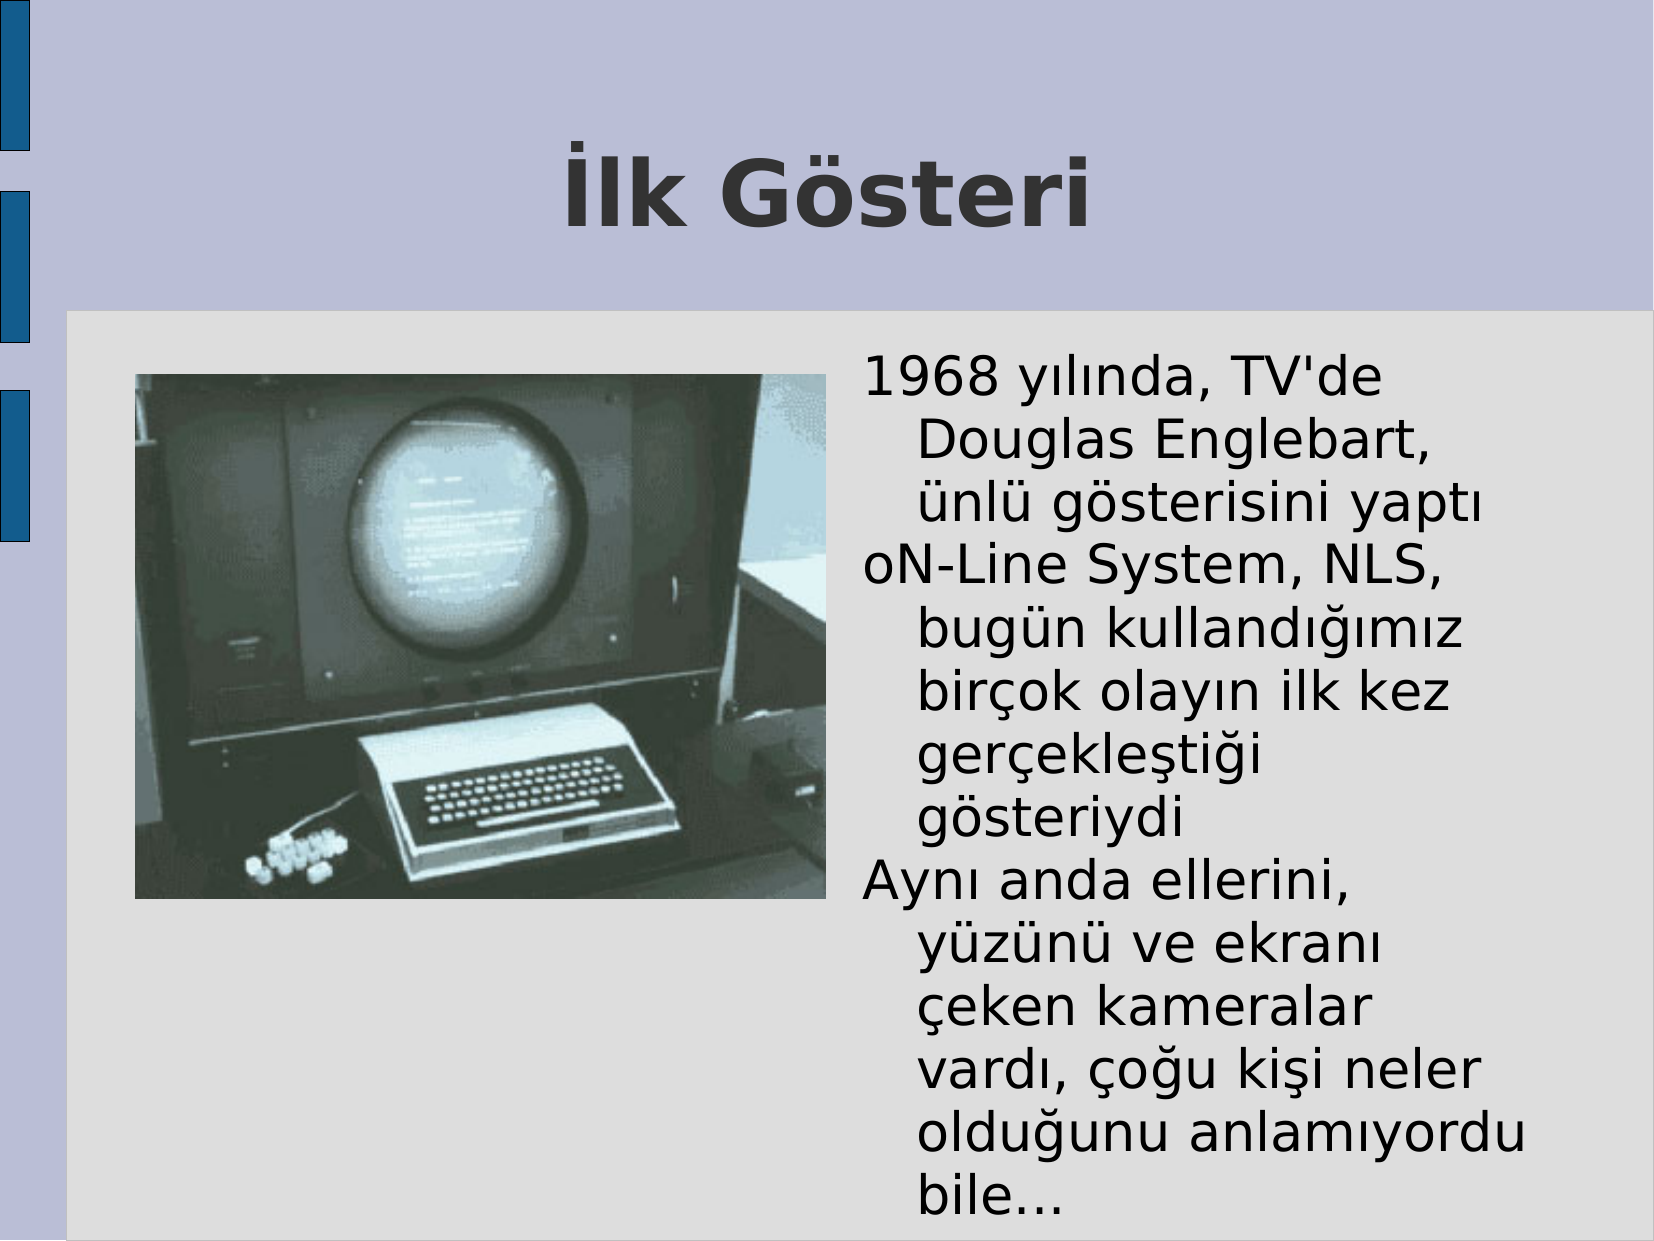

# İlk Gösteri
1968 yılında, TV'de Douglas Englebart, ünlü gösterisini yaptı
oN-Line System, NLS, bugün kullandığımız birçok olayın ilk kez gerçekleştiği gösteriydi
Aynı anda ellerini, yüzünü ve ekranı çeken kameralar vardı, çoğu kişi neler olduğunu anlamıyordu bile...